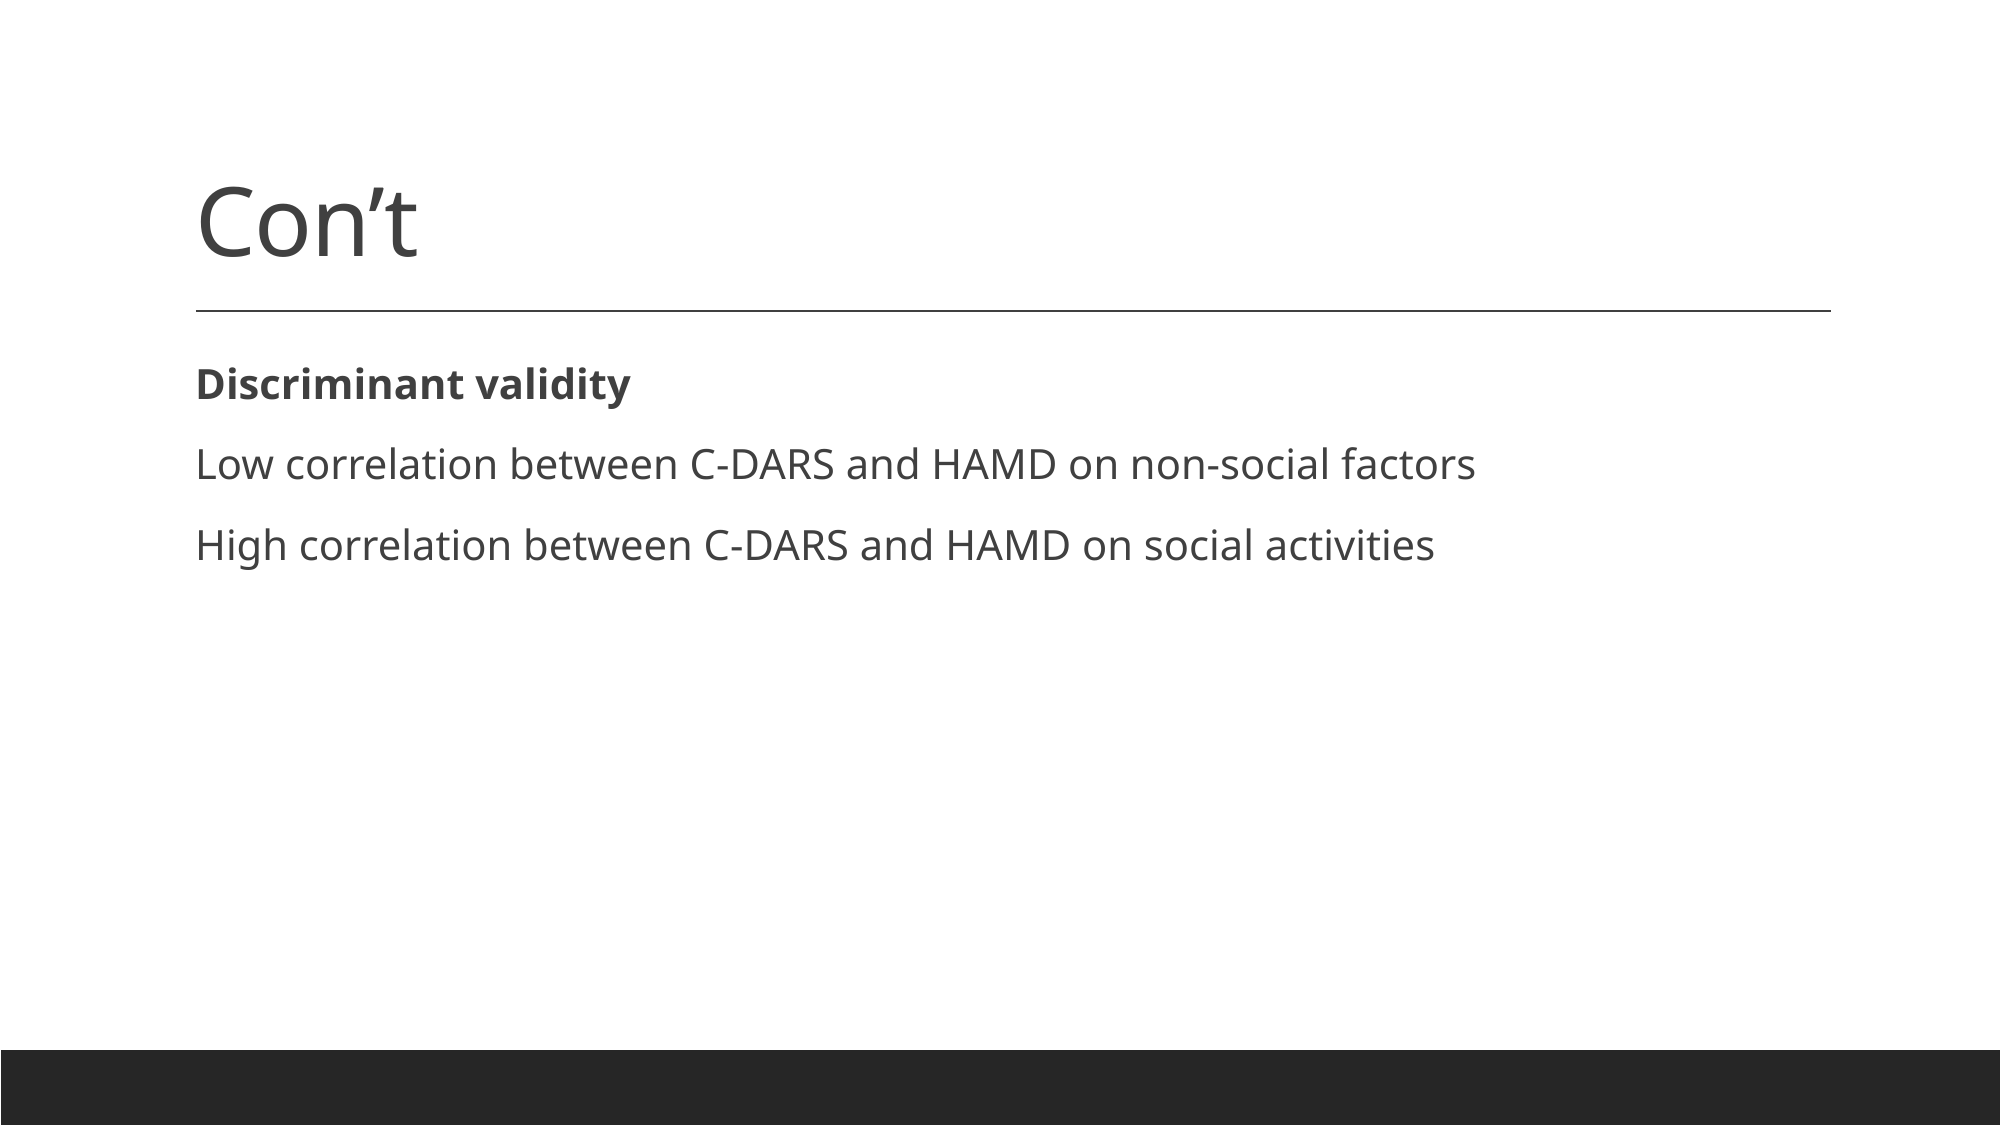

# Con’t
Discriminant validity
Low correlation between C-DARS and HAMD on non-social factors
High correlation between C-DARS and HAMD on social activities